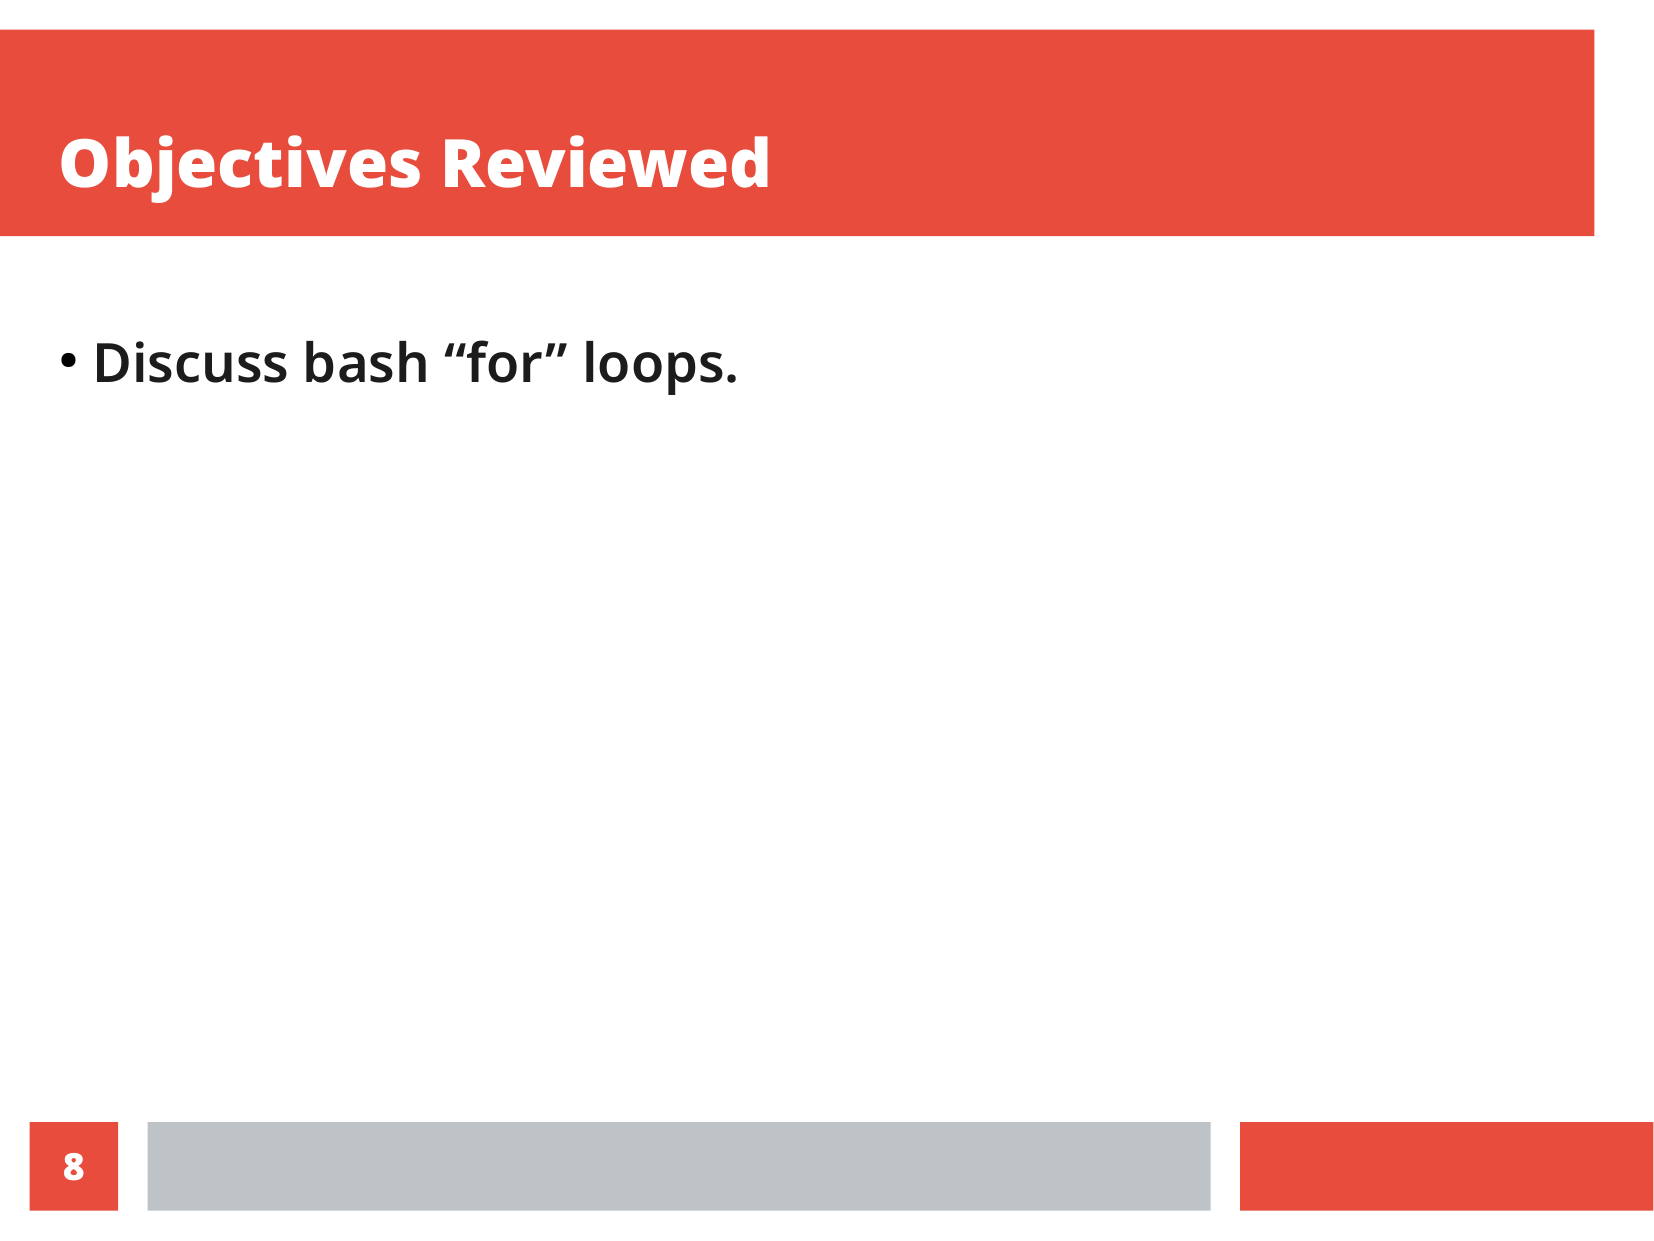

# Objectives Reviewed
 Discuss bash “for” loops.
8